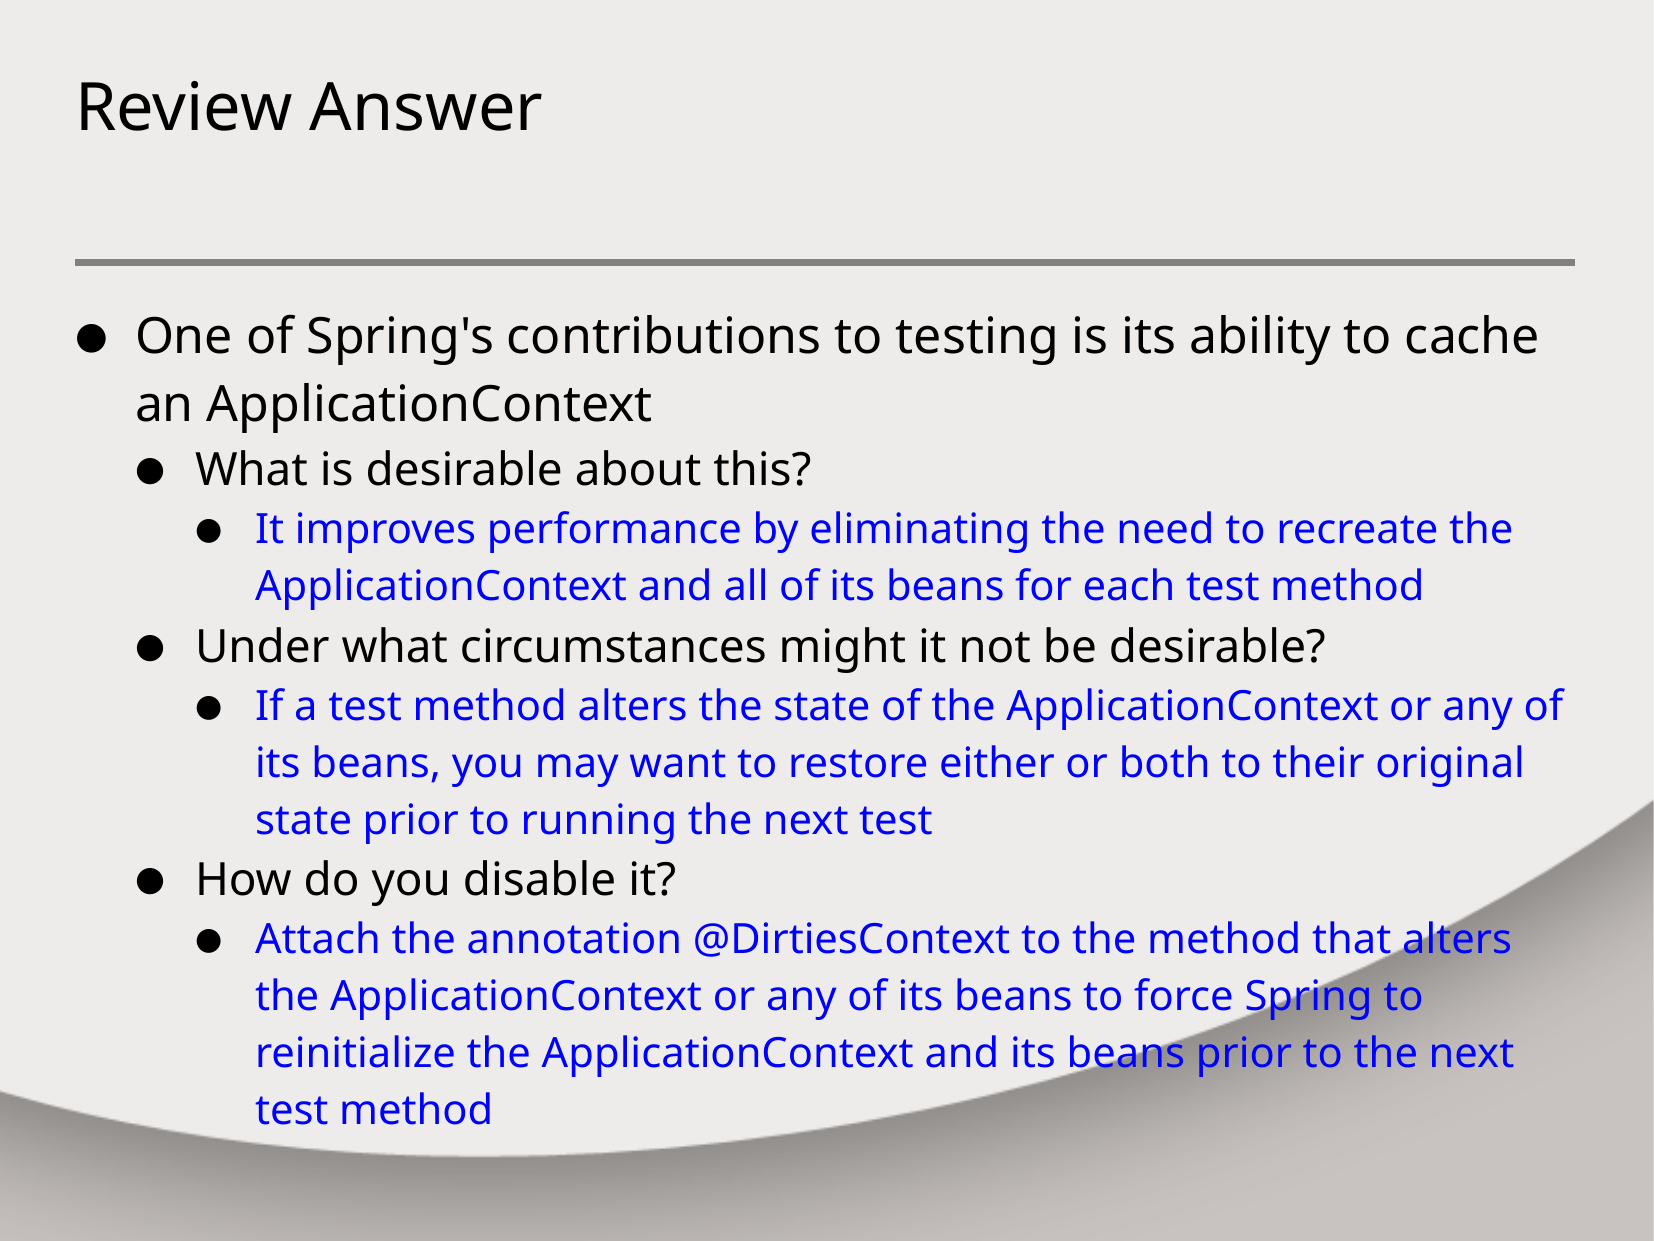

# Review Answer
One of Spring's contributions to testing is its ability to cache an ApplicationContext
What is desirable about this?
It improves performance by eliminating the need to recreate the ApplicationContext and all of its beans for each test method
Under what circumstances might it not be desirable?
If a test method alters the state of the ApplicationContext or any of its beans, you may want to restore either or both to their original state prior to running the next test
How do you disable it?
Attach the annotation @DirtiesContext to the method that alters the ApplicationContext or any of its beans to force Spring to reinitialize the ApplicationContext and its beans prior to the next test method